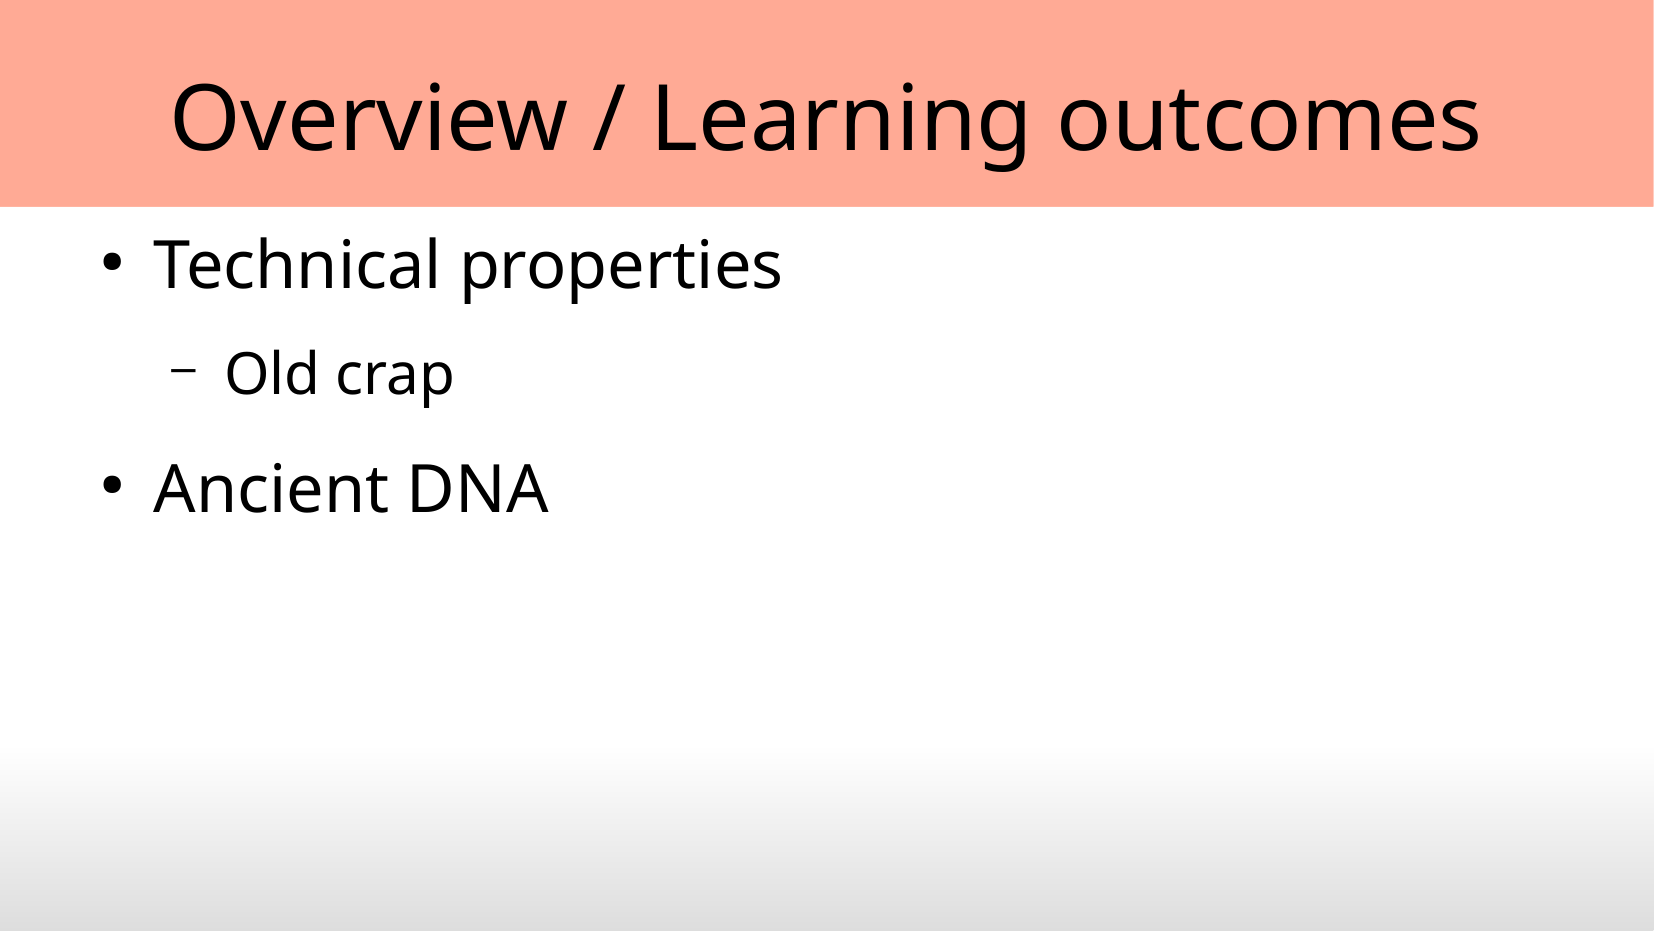

# Overview / Learning outcomes
Technical properties
Old crap
Ancient DNA